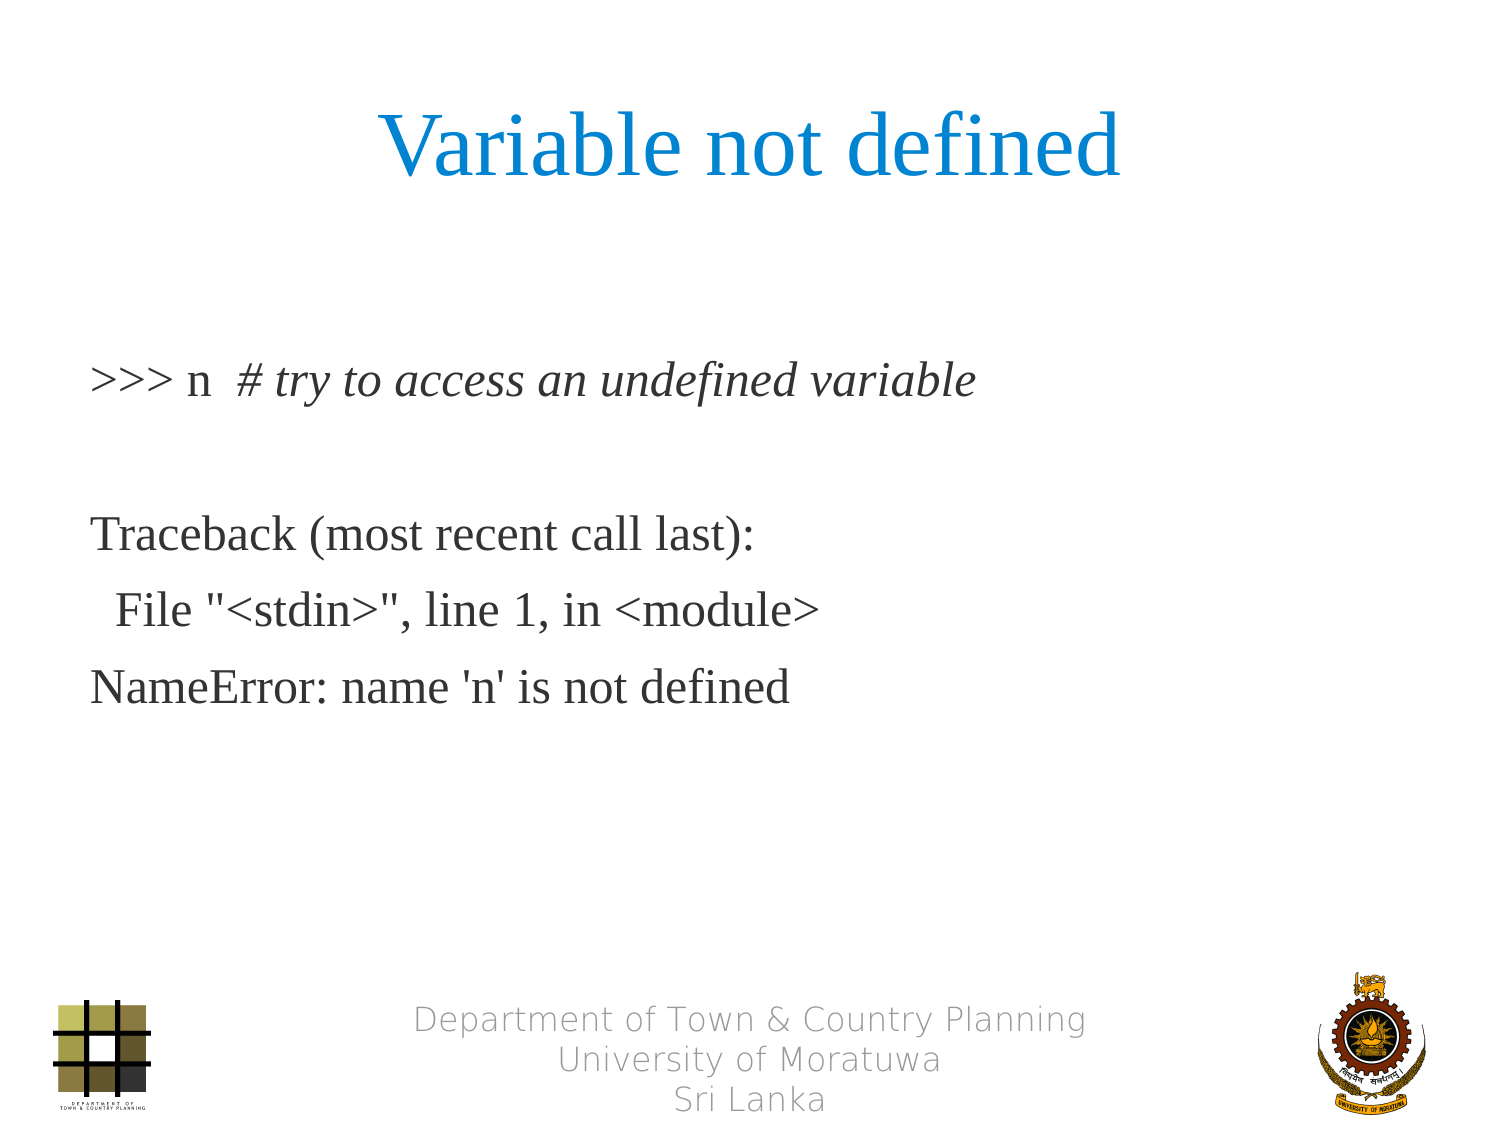

# Variable not defined
>>> n # try to access an undefined variable
Traceback (most recent call last):
 File "<stdin>", line 1, in <module>
NameError: name 'n' is not defined